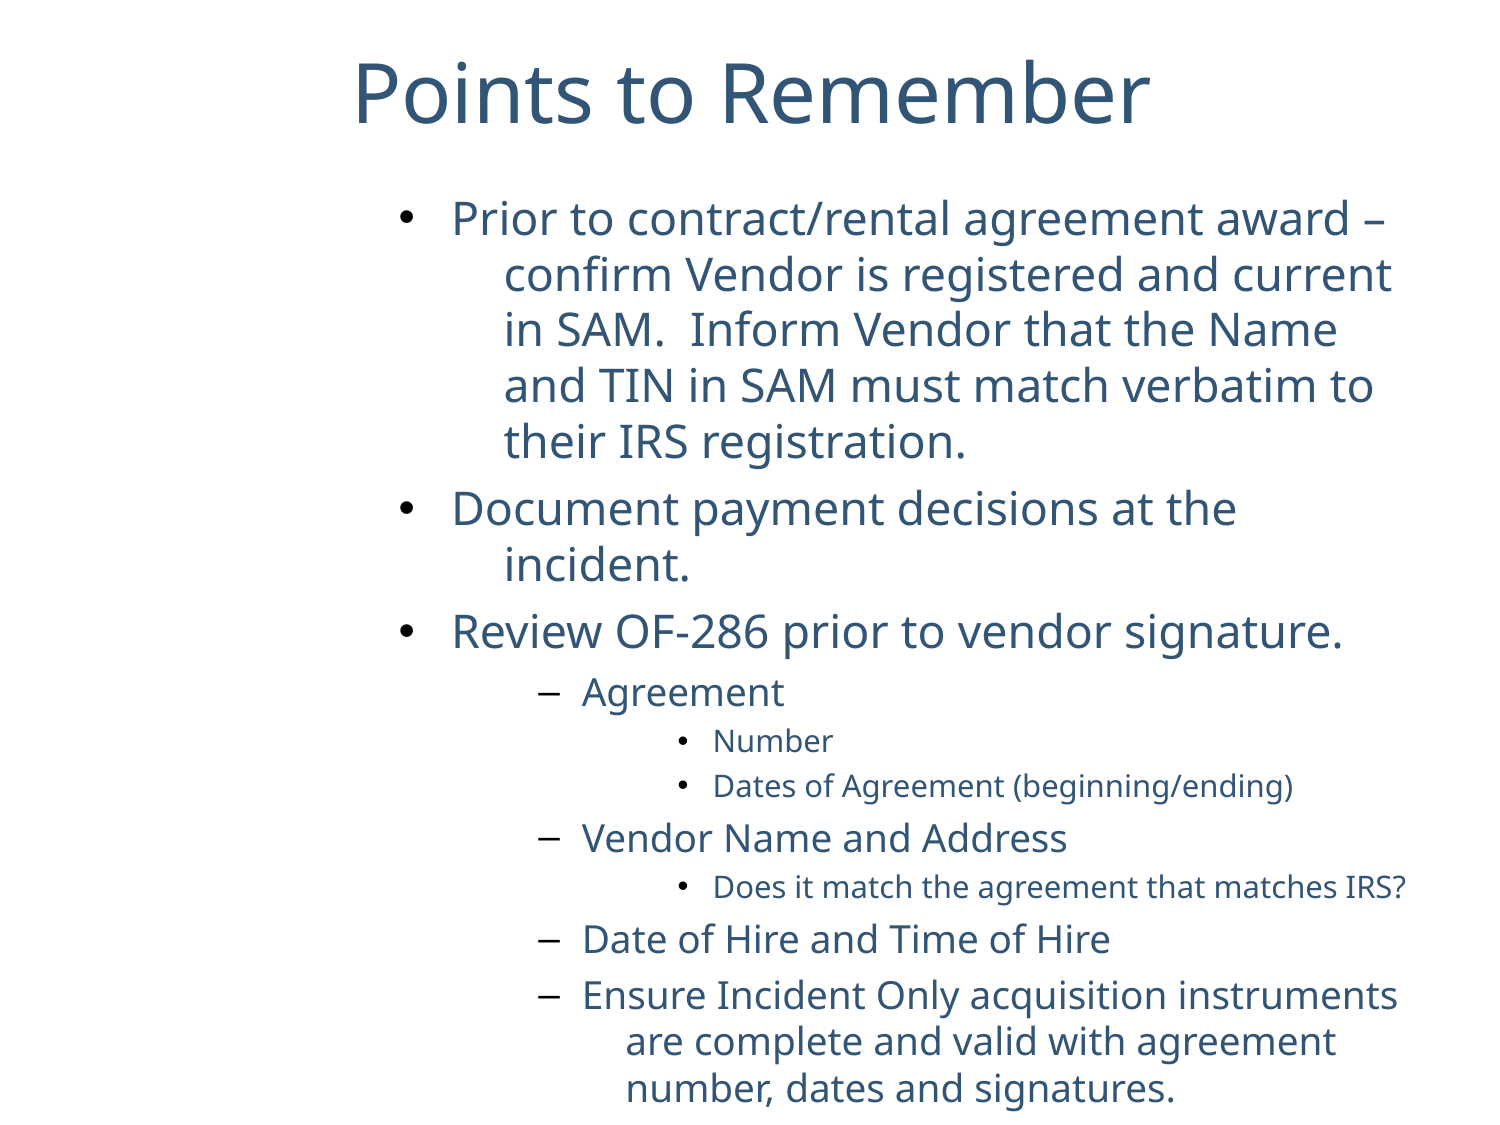

# Points to Remember
Prior to contract/rental agreement award – confirm Vendor is registered and current in SAM. Inform Vendor that the Name and TIN in SAM must match verbatim to their IRS registration.
Document payment decisions at the incident.
Review OF-286 prior to vendor signature.
Agreement
Number
Dates of Agreement (beginning/ending)
Vendor Name and Address
Does it match the agreement that matches IRS?
Date of Hire and Time of Hire
Ensure Incident Only acquisition instruments are complete and valid with agreement number, dates and signatures.